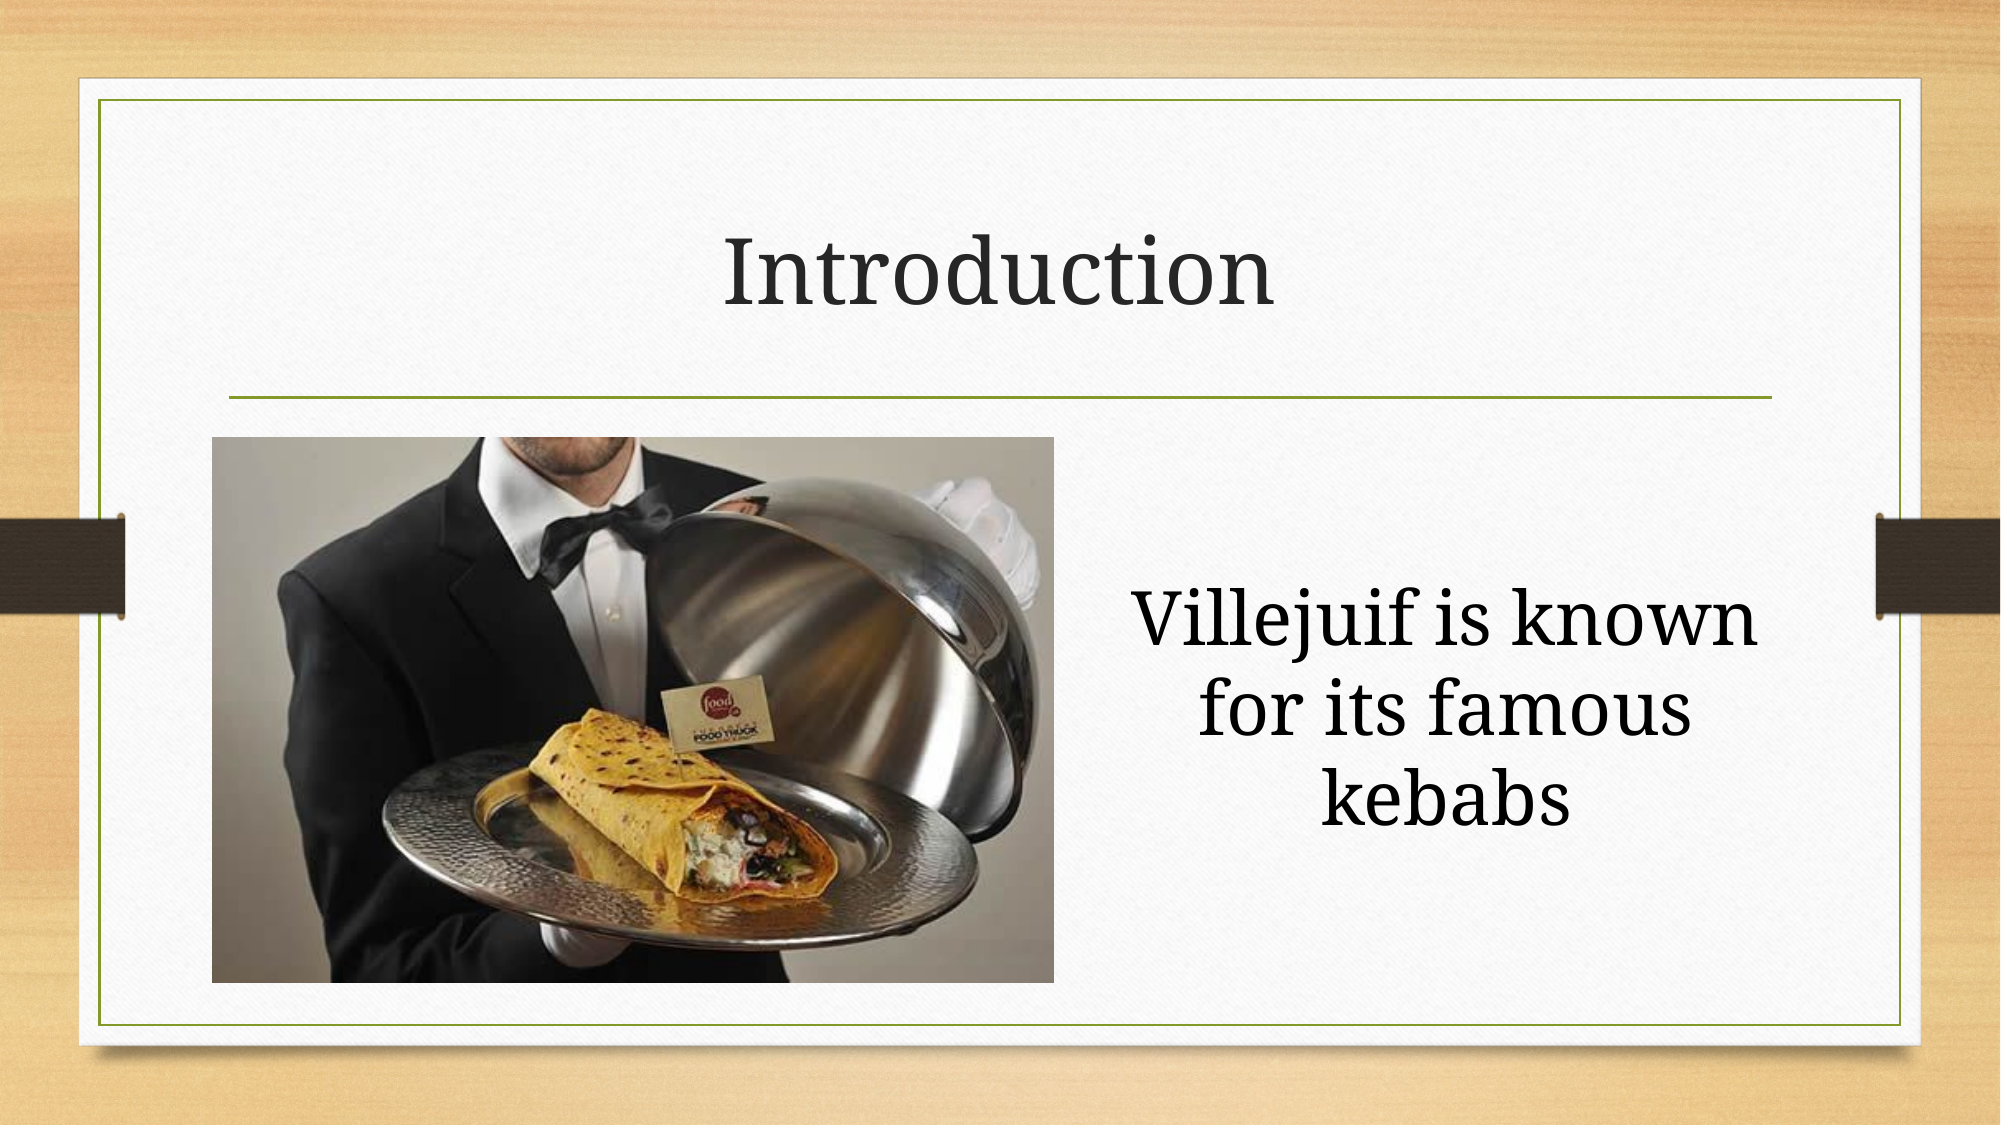

# Introduction
Villejuif is known for its famous kebabs